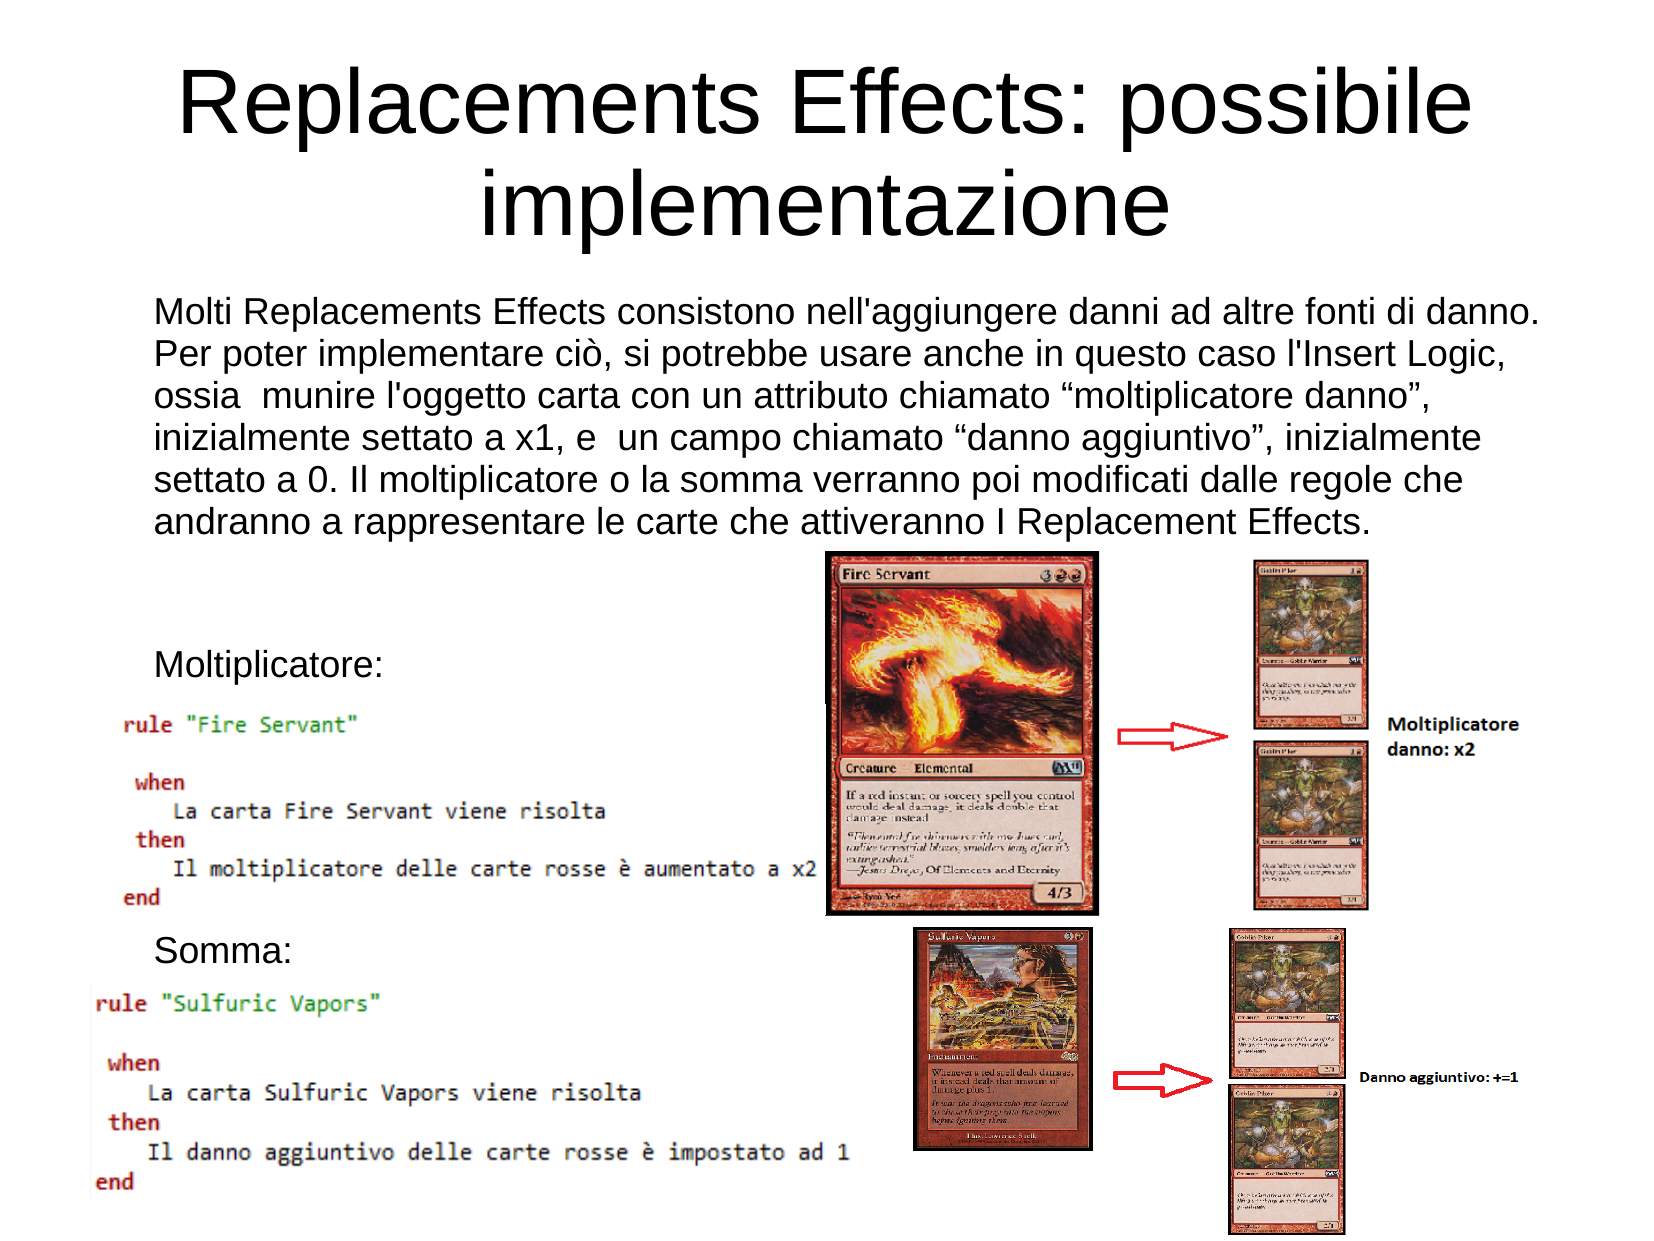

# Replacements Effects: possibile implementazione
Molti Replacements Effects consistono nell'aggiungere danni ad altre fonti di danno. Per poter implementare ciò, si potrebbe usare anche in questo caso l'Insert Logic, ossia munire l'oggetto carta con un attributo chiamato “moltiplicatore danno”, inizialmente settato a x1, e un campo chiamato “danno aggiuntivo”, inizialmente settato a 0. Il moltiplicatore o la somma verranno poi modificati dalle regole che andranno a rappresentare le carte che attiveranno I Replacement Effects.
Moltiplicatore:
Somma: